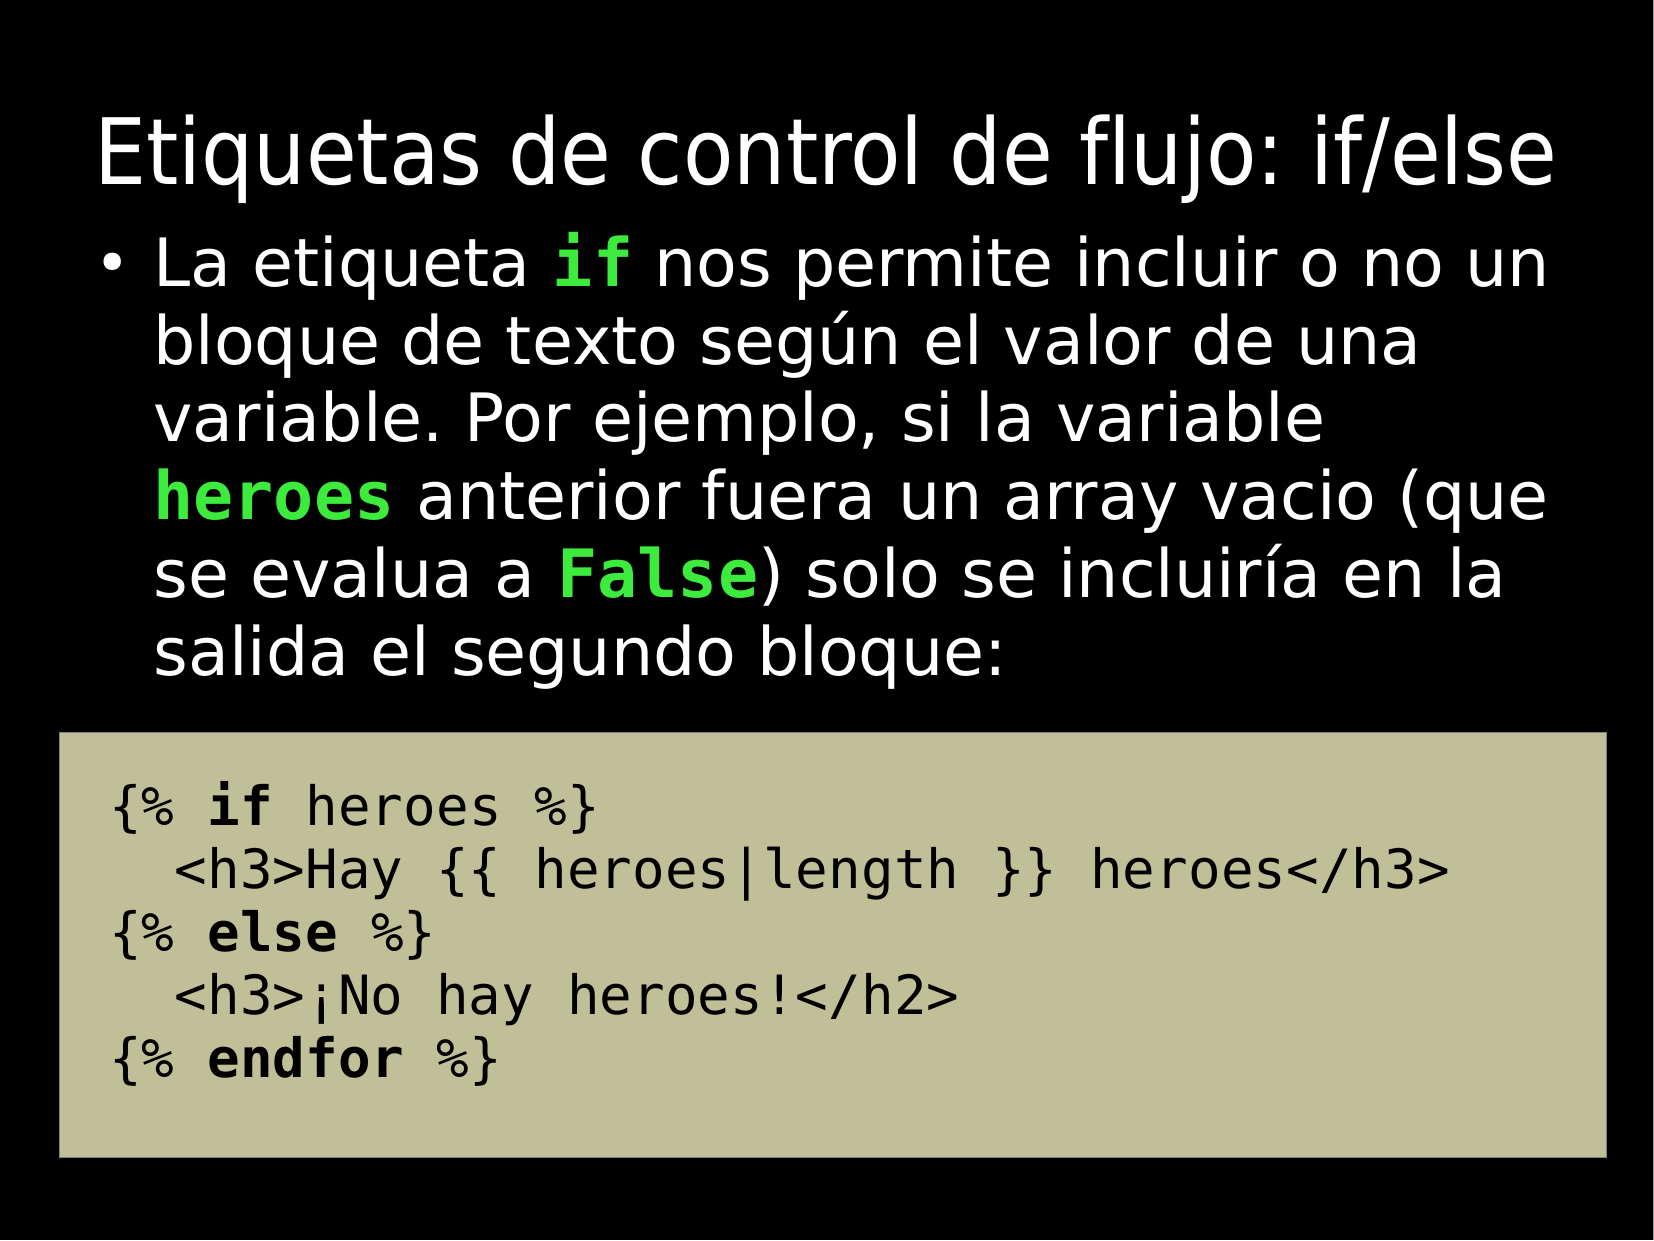

# Etiquetas de control de flujo: if/else
La etiqueta if nos permite incluir o no un bloque de texto según el valor de una variable. Por ejemplo, si la variable heroes anterior fuera un array vacio (que se evalua a False) solo se incluiría en la salida el segundo bloque:
{% if heroes %}
 <h3>Hay {{ heroes|length }} heroes</h3>
{% else %}
 <h3>¡No hay heroes!</h2>
{% endfor %}